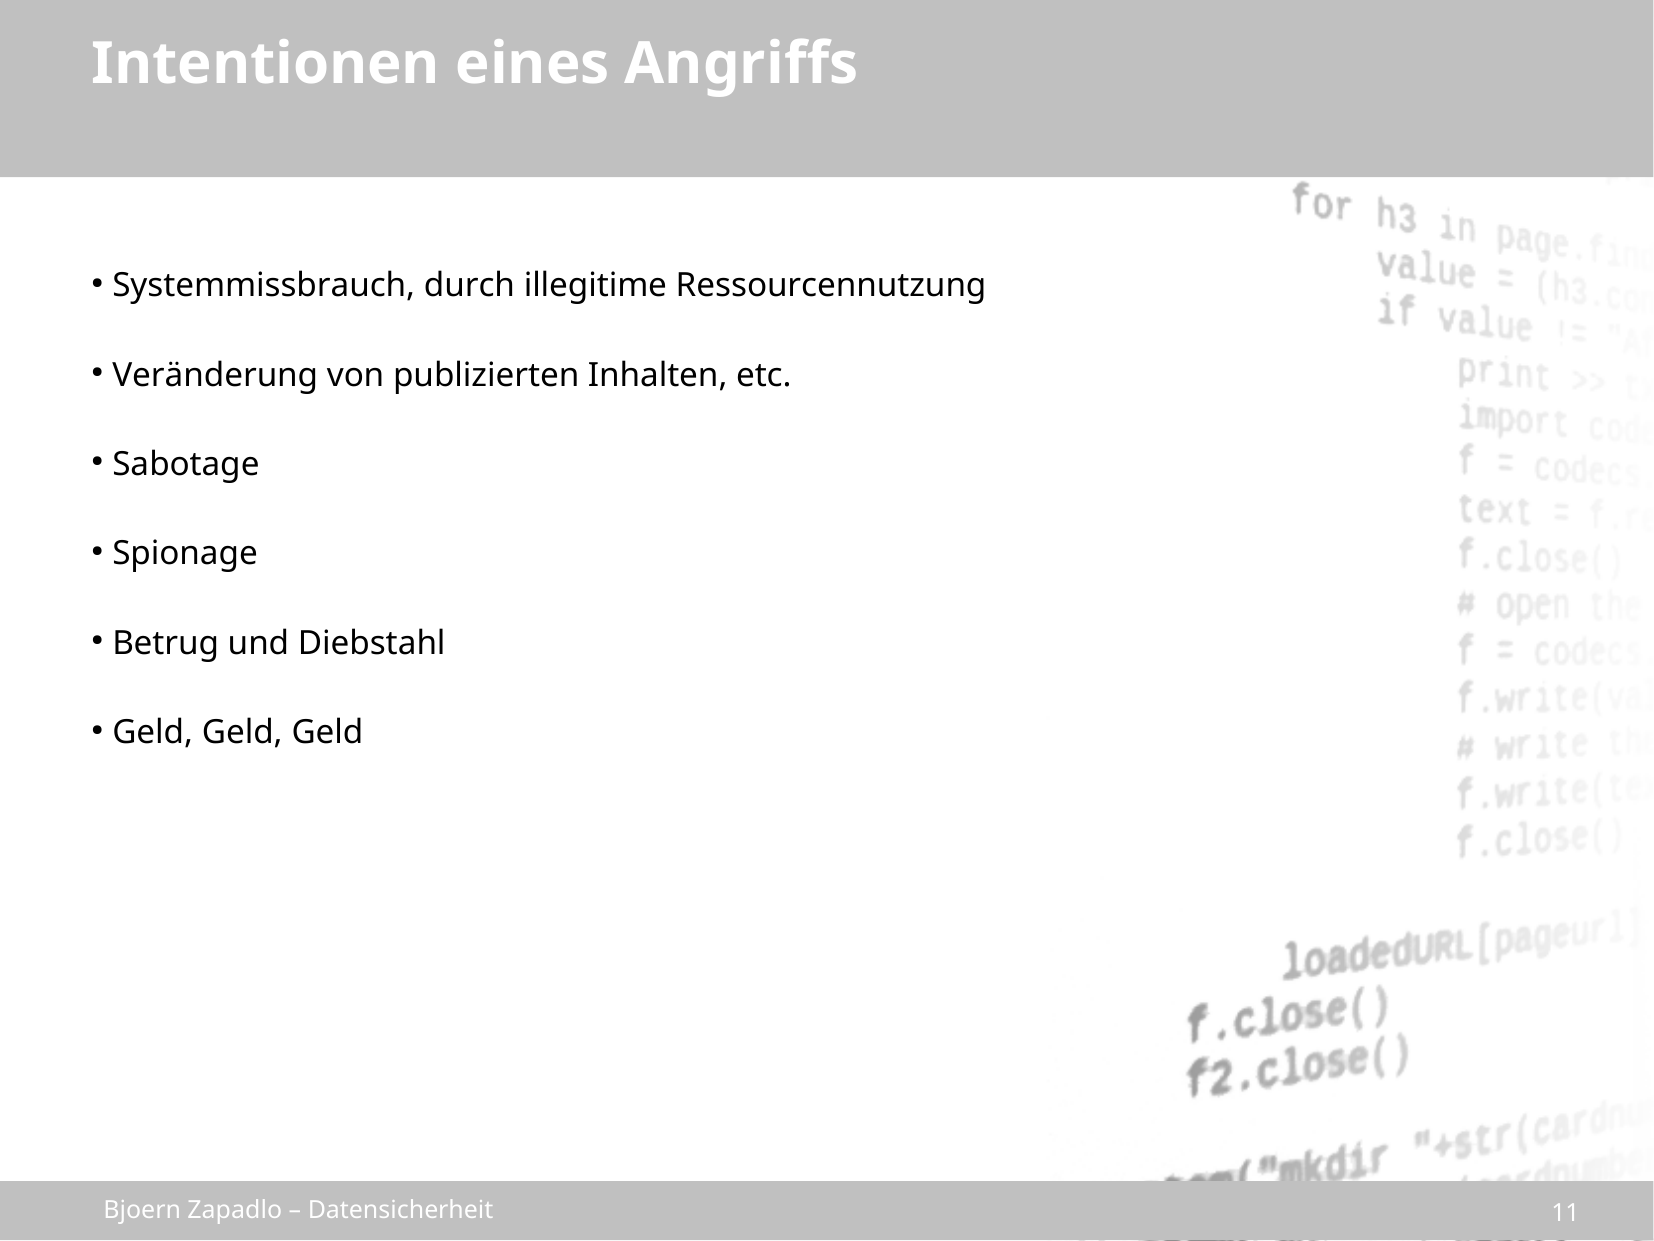

Intentionen eines Angriffs
 Systemmissbrauch, durch illegitime Ressourcennutzung
 Veränderung von publizierten Inhalten, etc.
 Sabotage
 Spionage
 Betrug und Diebstahl
 Geld, Geld, Geld